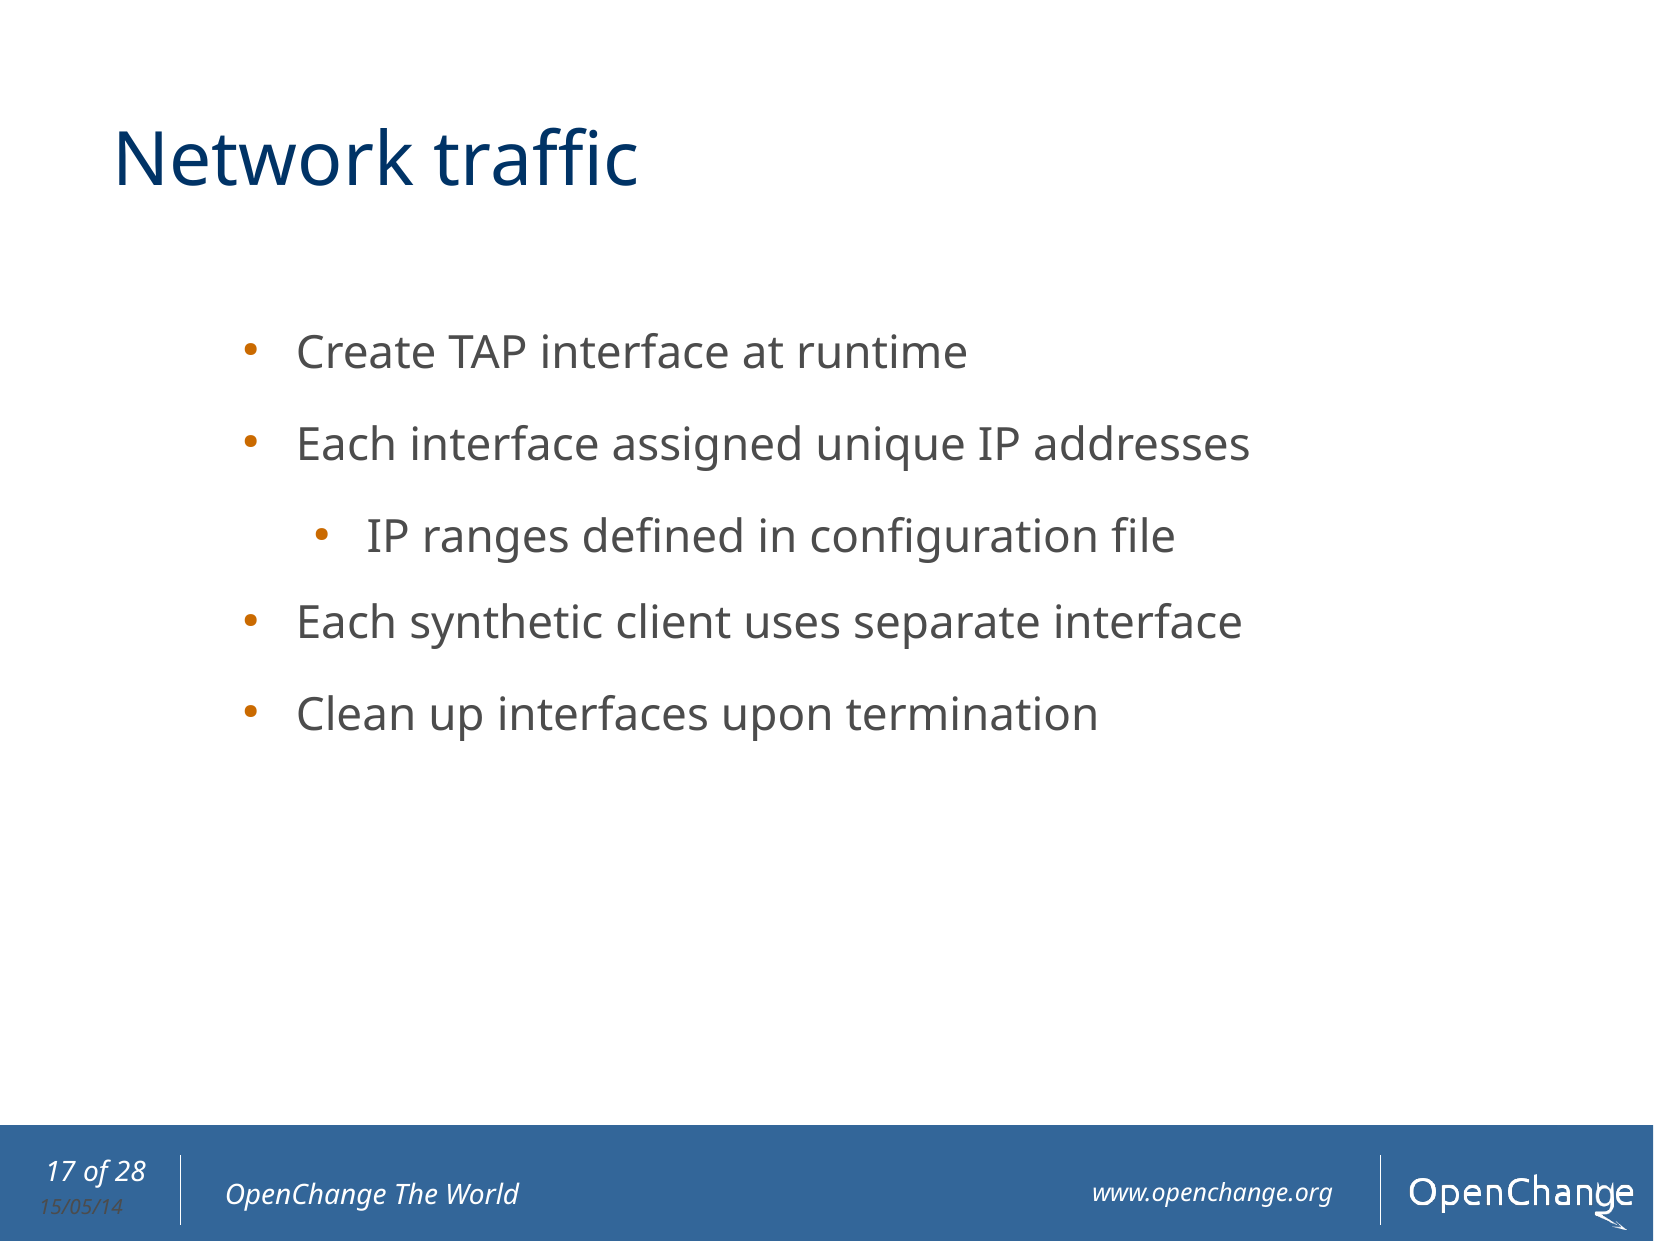

# Network traffic
Create TAP interface at runtime
Each interface assigned unique IP addresses
IP ranges defined in configuration file
Each synthetic client uses separate interface
Clean up interfaces upon termination